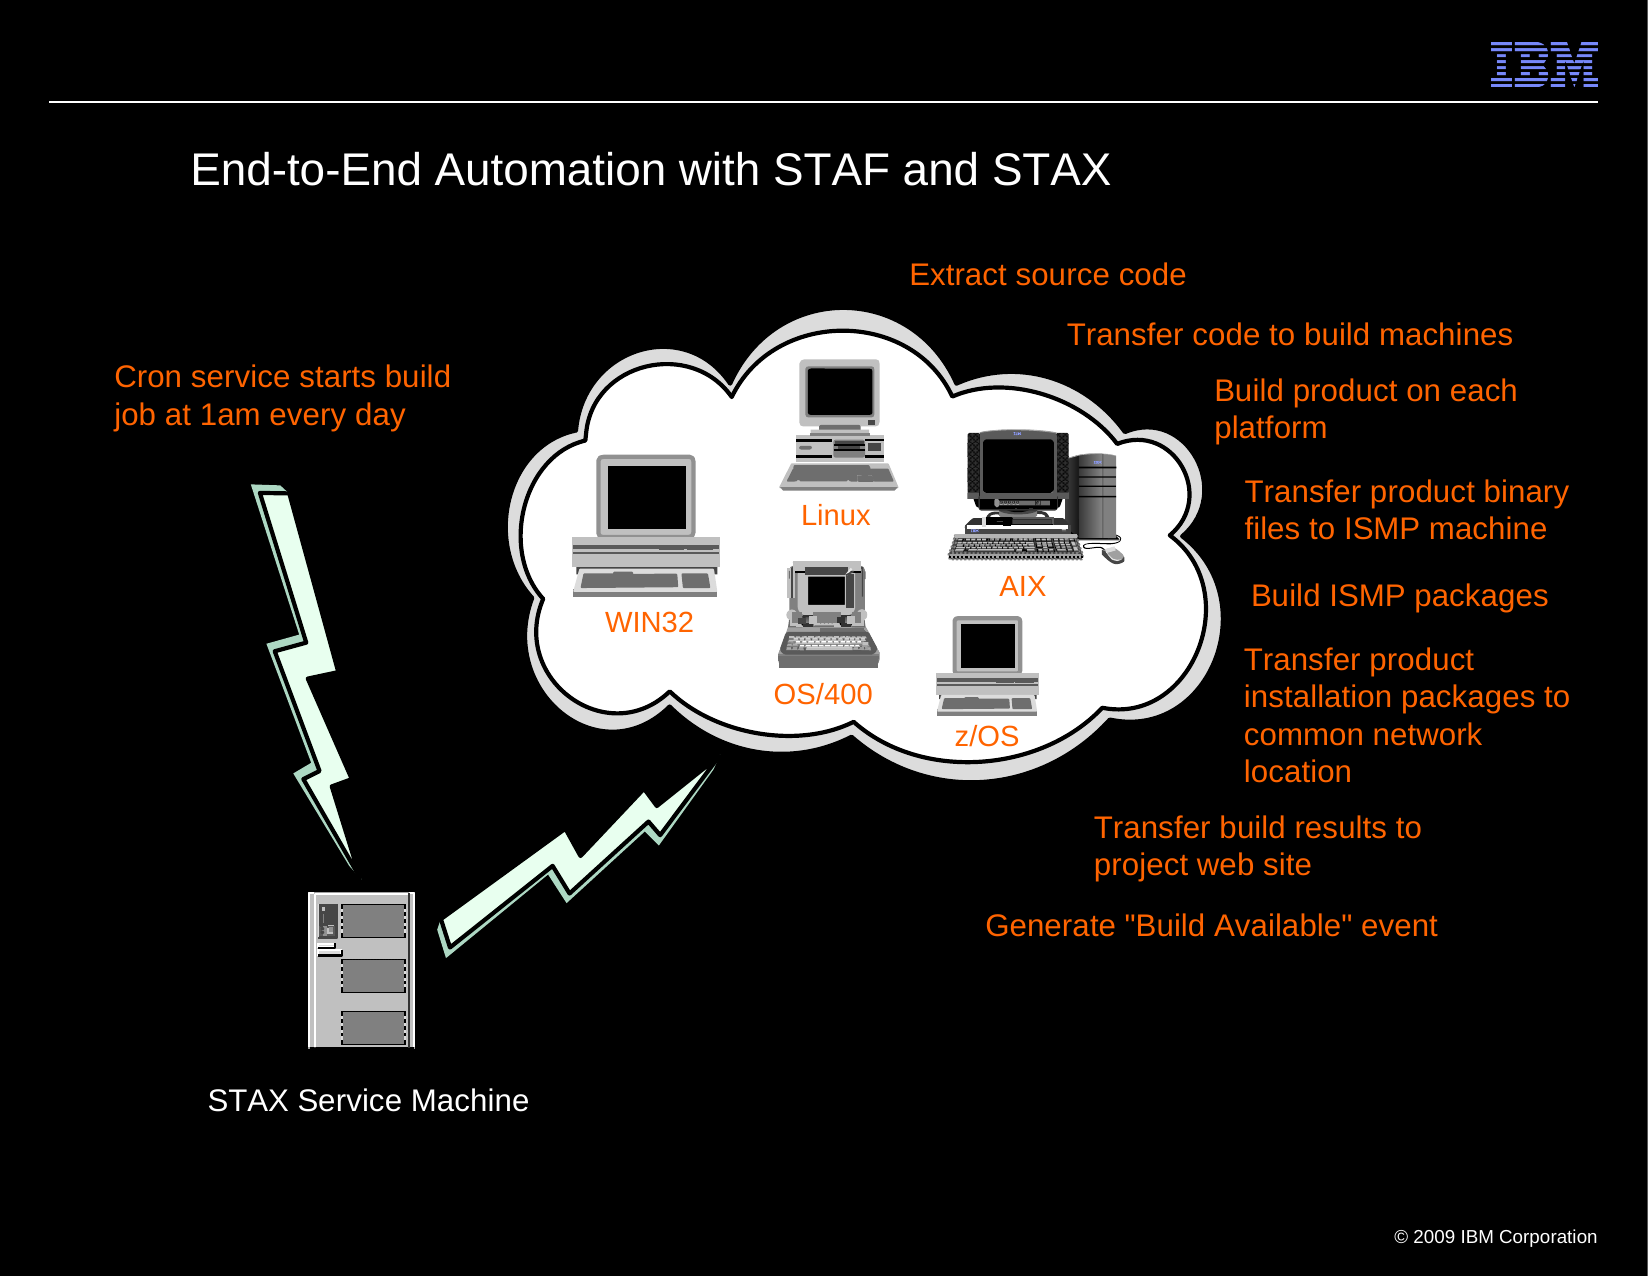

End-to-End Automation with STAF and STAX
Extract source code
Transfer code to build machines
Cron service starts build job at 1am every day
Build product on each platform
Transfer product binary files to ISMP machine
Linux
AIX
Build ISMP packages
WIN32
Transfer product installation packages to common network location
OS/400
z/OS
Transfer build results to project web site
Generate "Build Available" event
STAX Service Machine